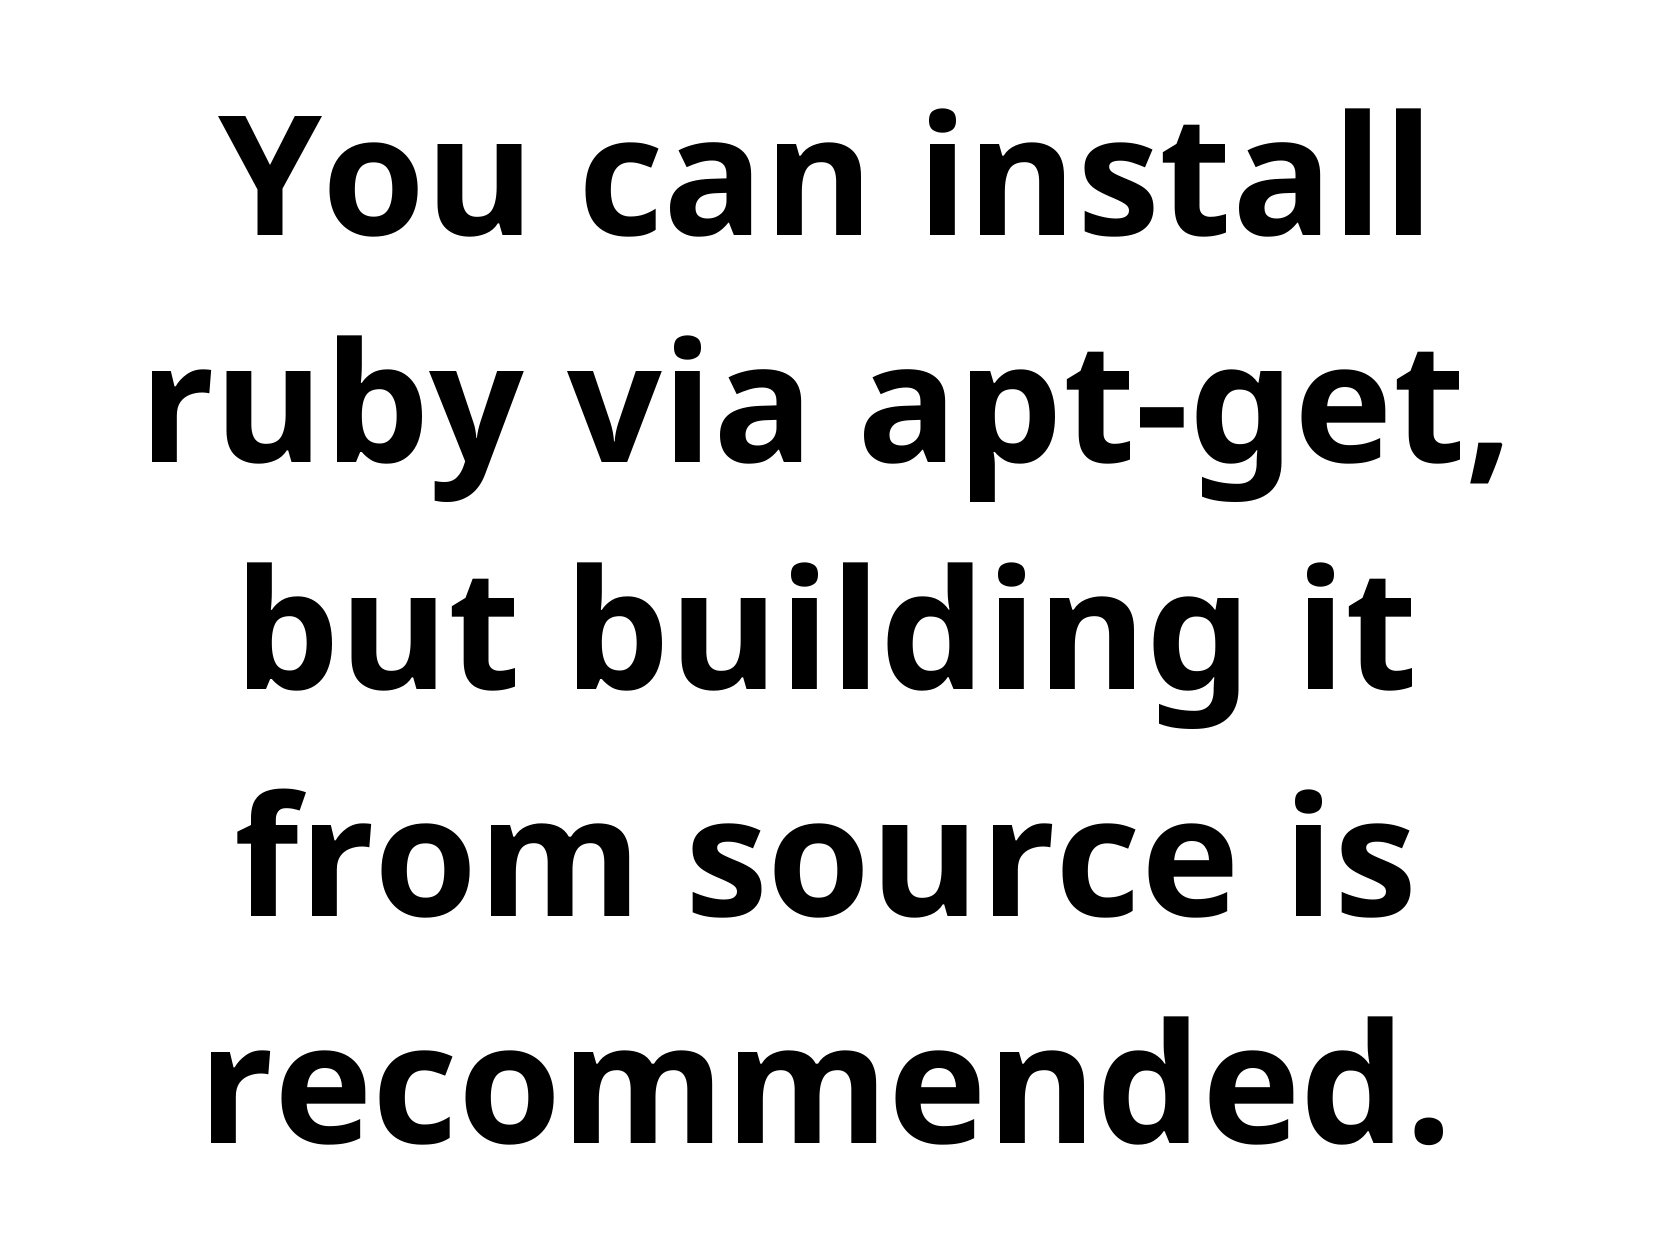

# You can install ruby via apt-get, but building it from source is recommended.